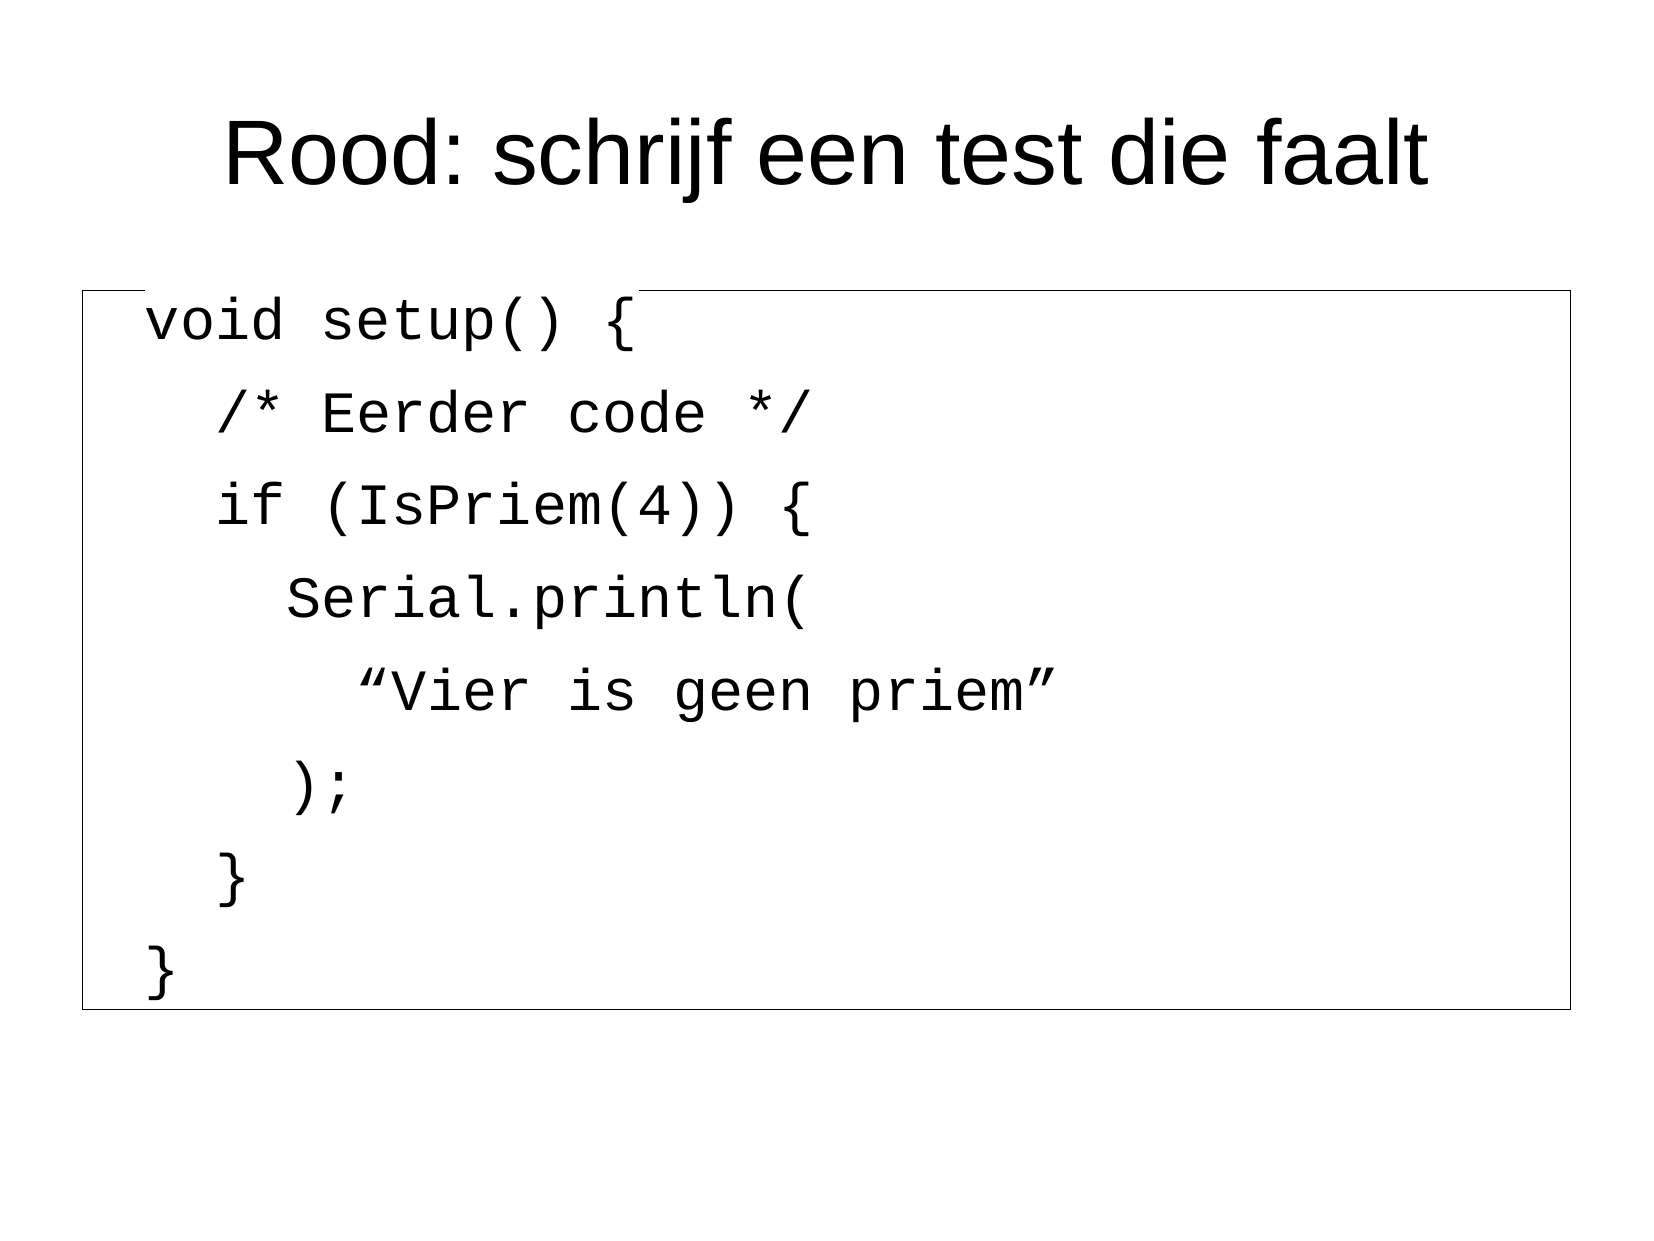

# Rood: schrijf een test die faalt
void setup() {
 /* Eerder code */
 if (IsPriem(4)) {
 Serial.println(
 “Vier is geen priem”
 );
 }
}